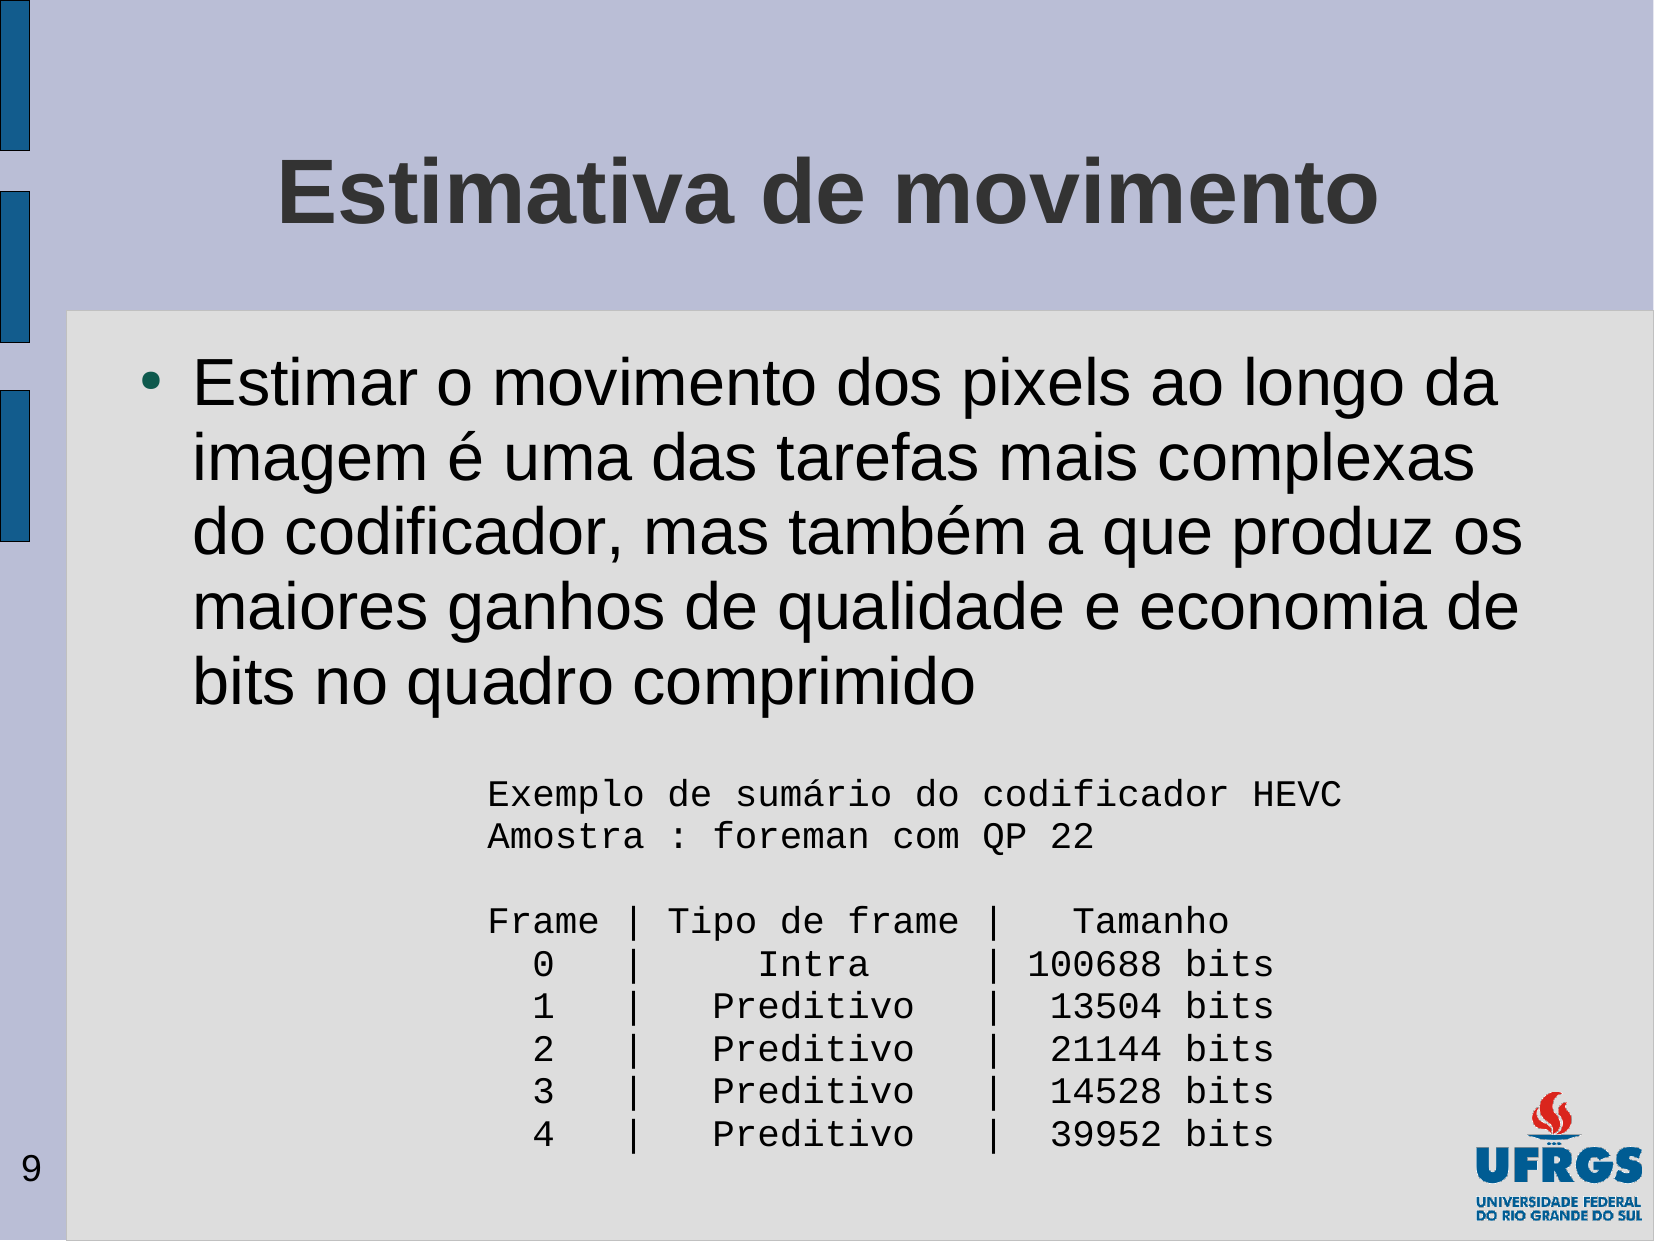

# Estimativa de movimento
Estimar o movimento dos pixels ao longo da imagem é uma das tarefas mais complexas do codificador, mas também a que produz os maiores ganhos de qualidade e economia de bits no quadro comprimido
Exemplo de sumário do codificador HEVC
Amostra : foreman com QP 22
Frame | Tipo de frame | Tamanho
 0 | Intra | 100688 bits
 1 | Preditivo | 13504 bits
 2 | Preditivo | 21144 bits
 3 | Preditivo | 14528 bits
 4 | Preditivo | 39952 bits